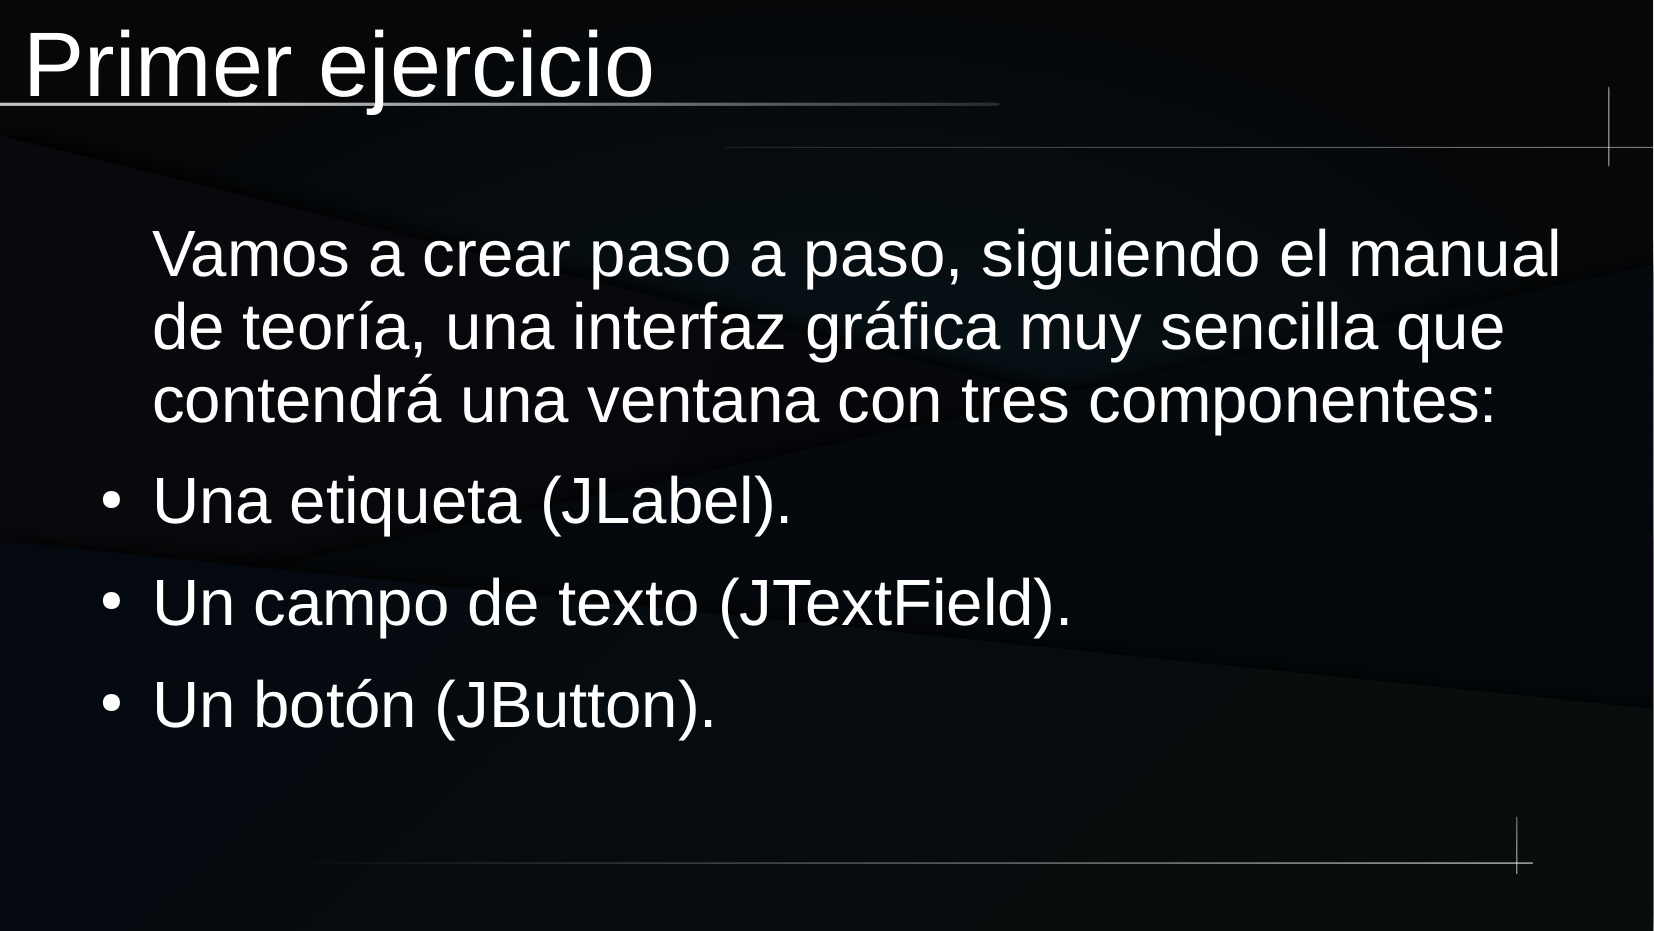

# Primer ejercicio
Vamos a crear paso a paso, siguiendo el manual de teoría, una interfaz gráfica muy sencilla que contendrá una ventana con tres componentes:
Una etiqueta (JLabel).
Un campo de texto (JTextField).
Un botón (JButton).